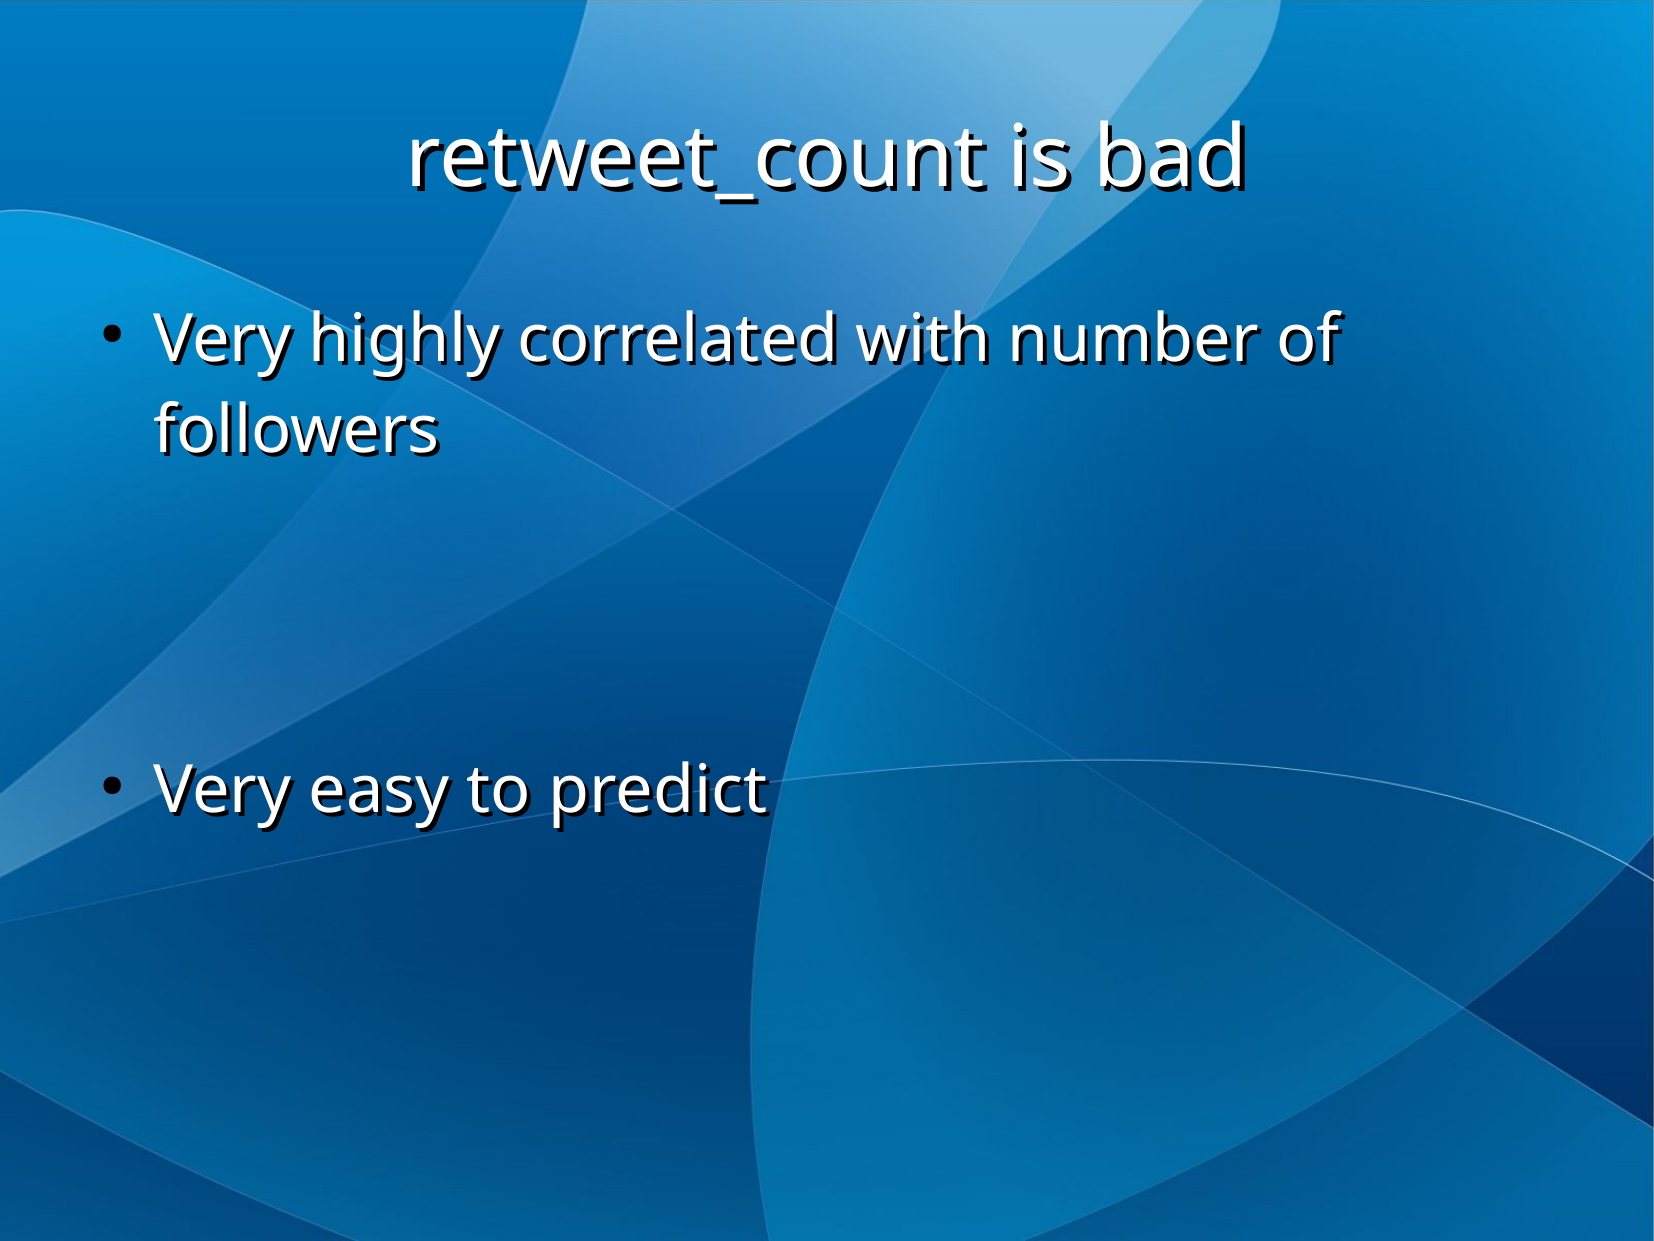

# retweet_count is bad
Very highly correlated with number of followers
Very easy to predict